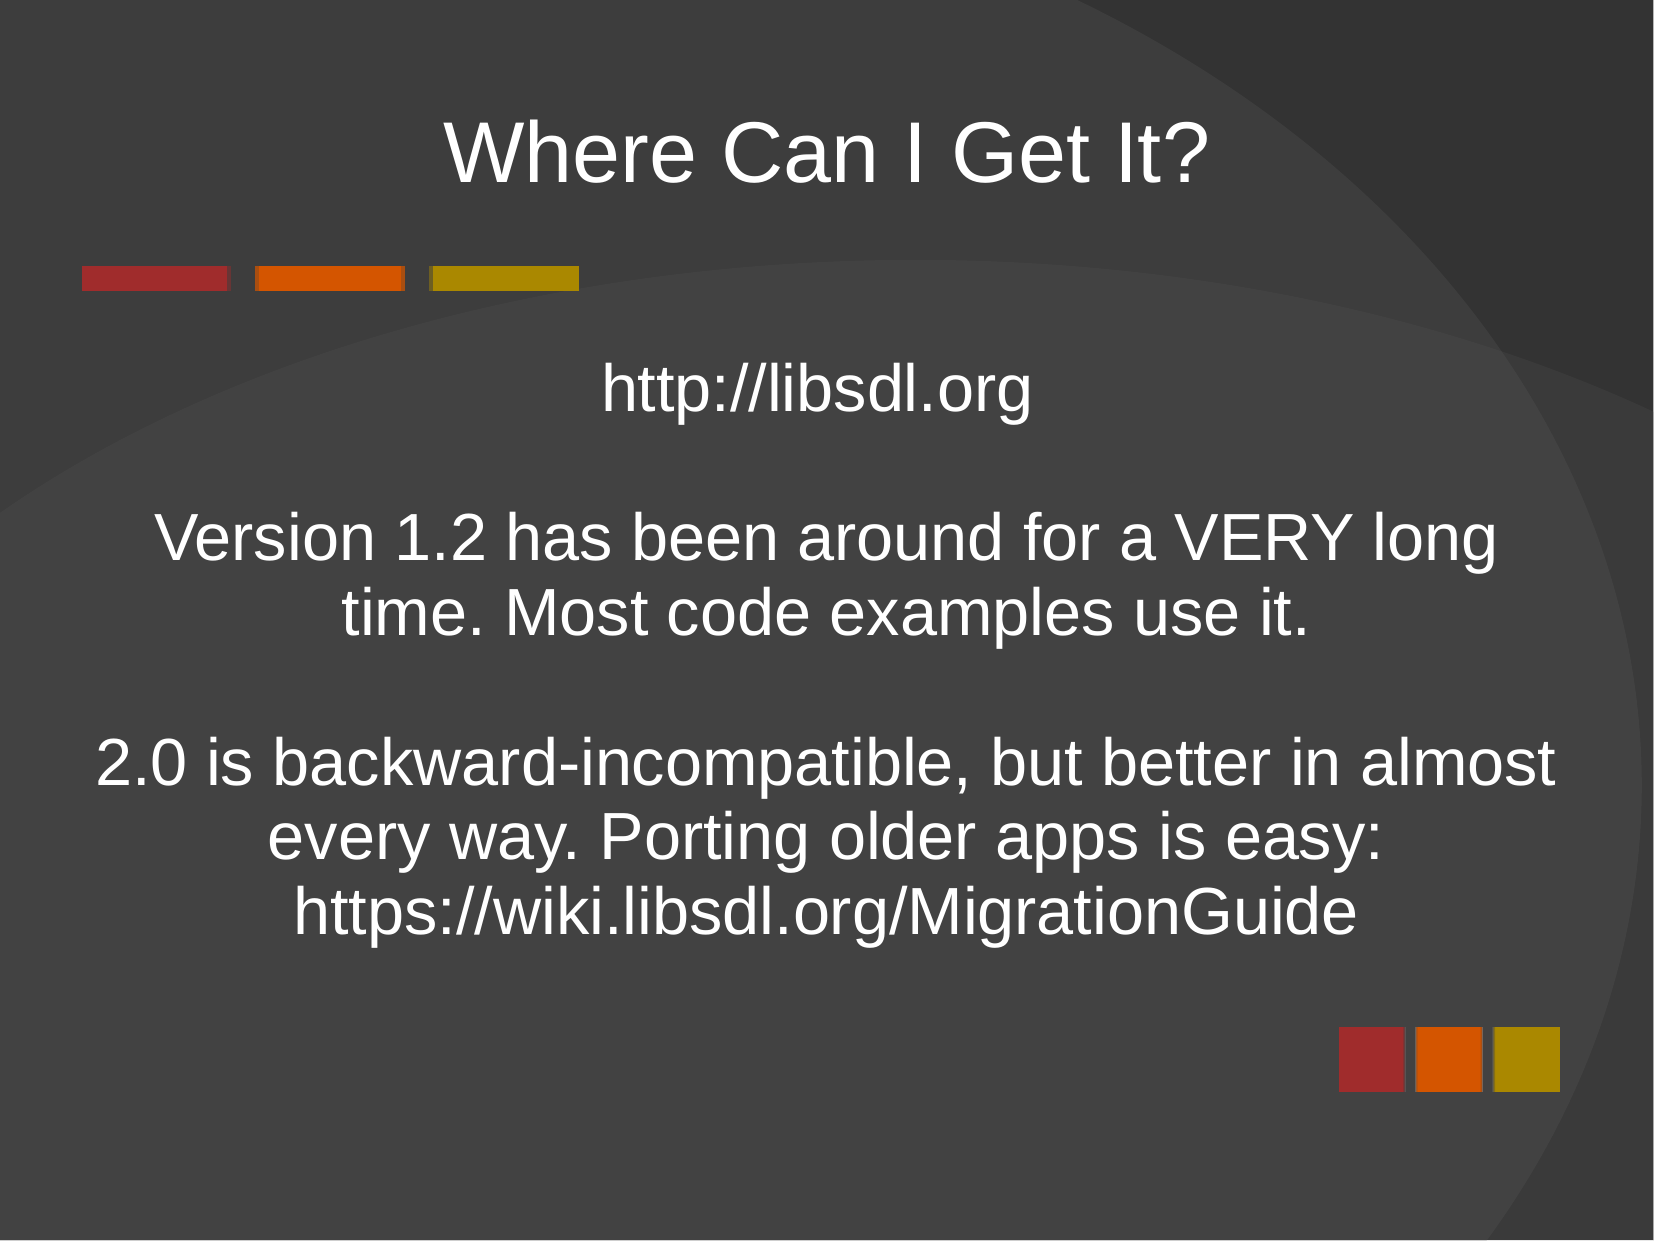

# Where Can I Get It?
http://libsdl.org
Version 1.2 has been around for a VERY long time. Most code examples use it.
2.0 is backward-incompatible, but better in almost every way. Porting older apps is easy:
https://wiki.libsdl.org/MigrationGuide